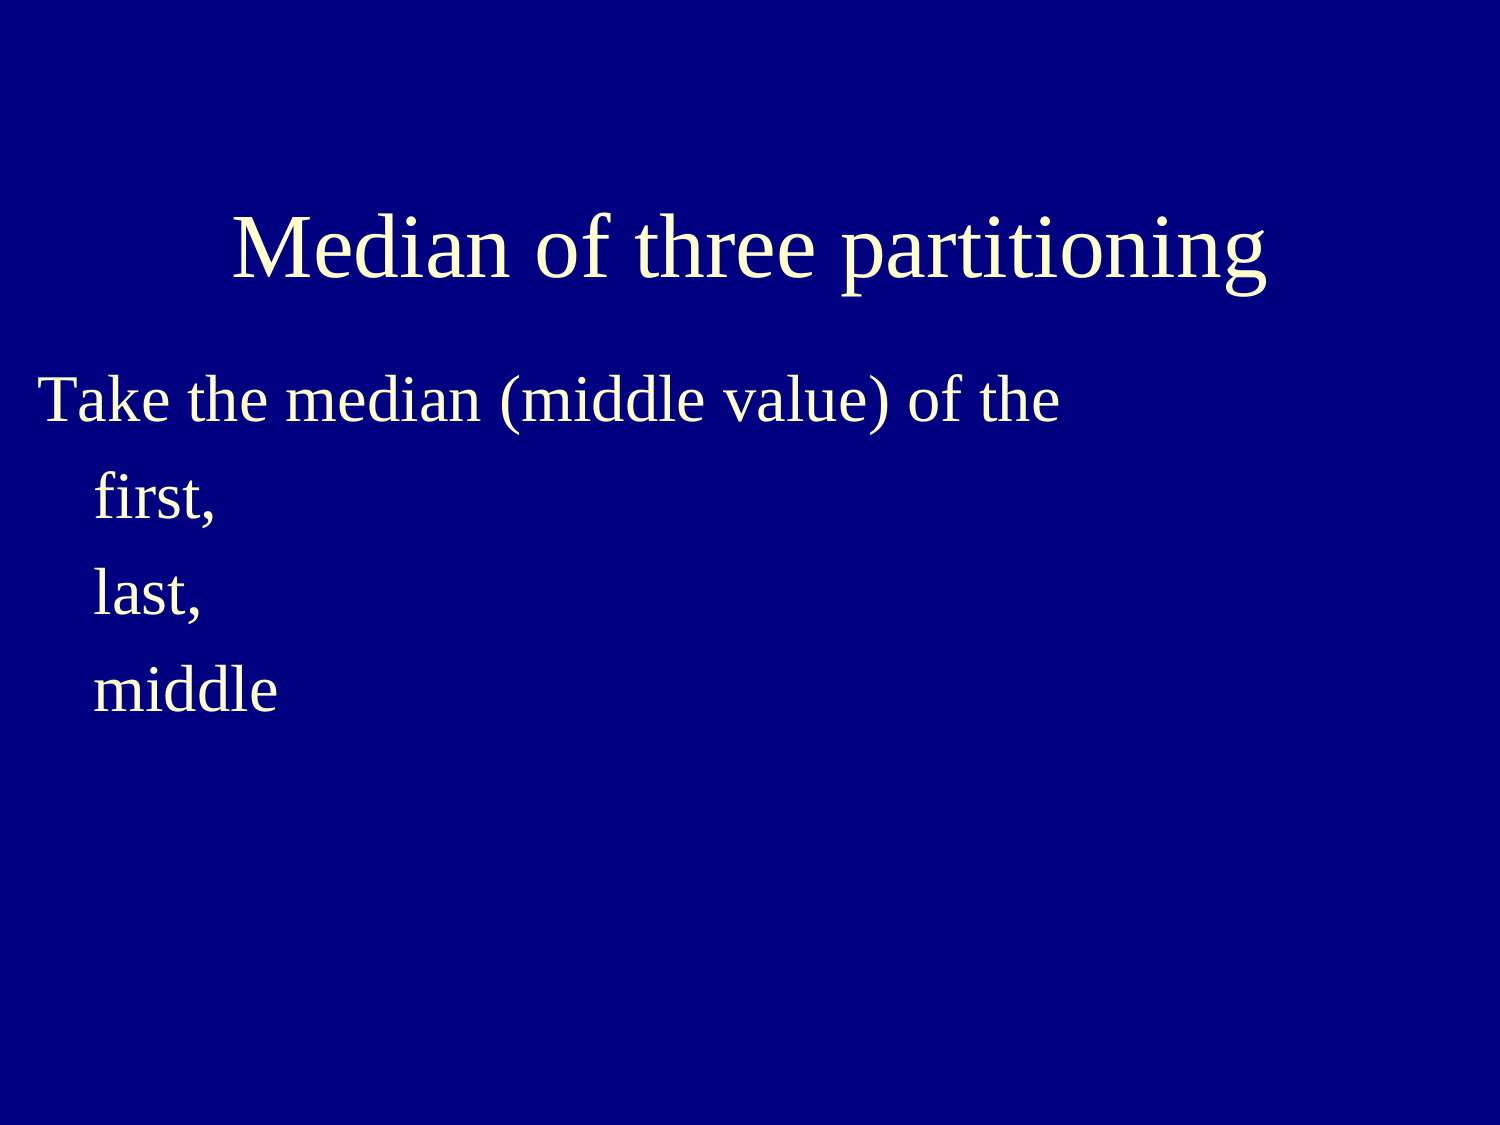

# Median of three partitioning
Take the median (middle value) of the
	first,
	last,
	middle